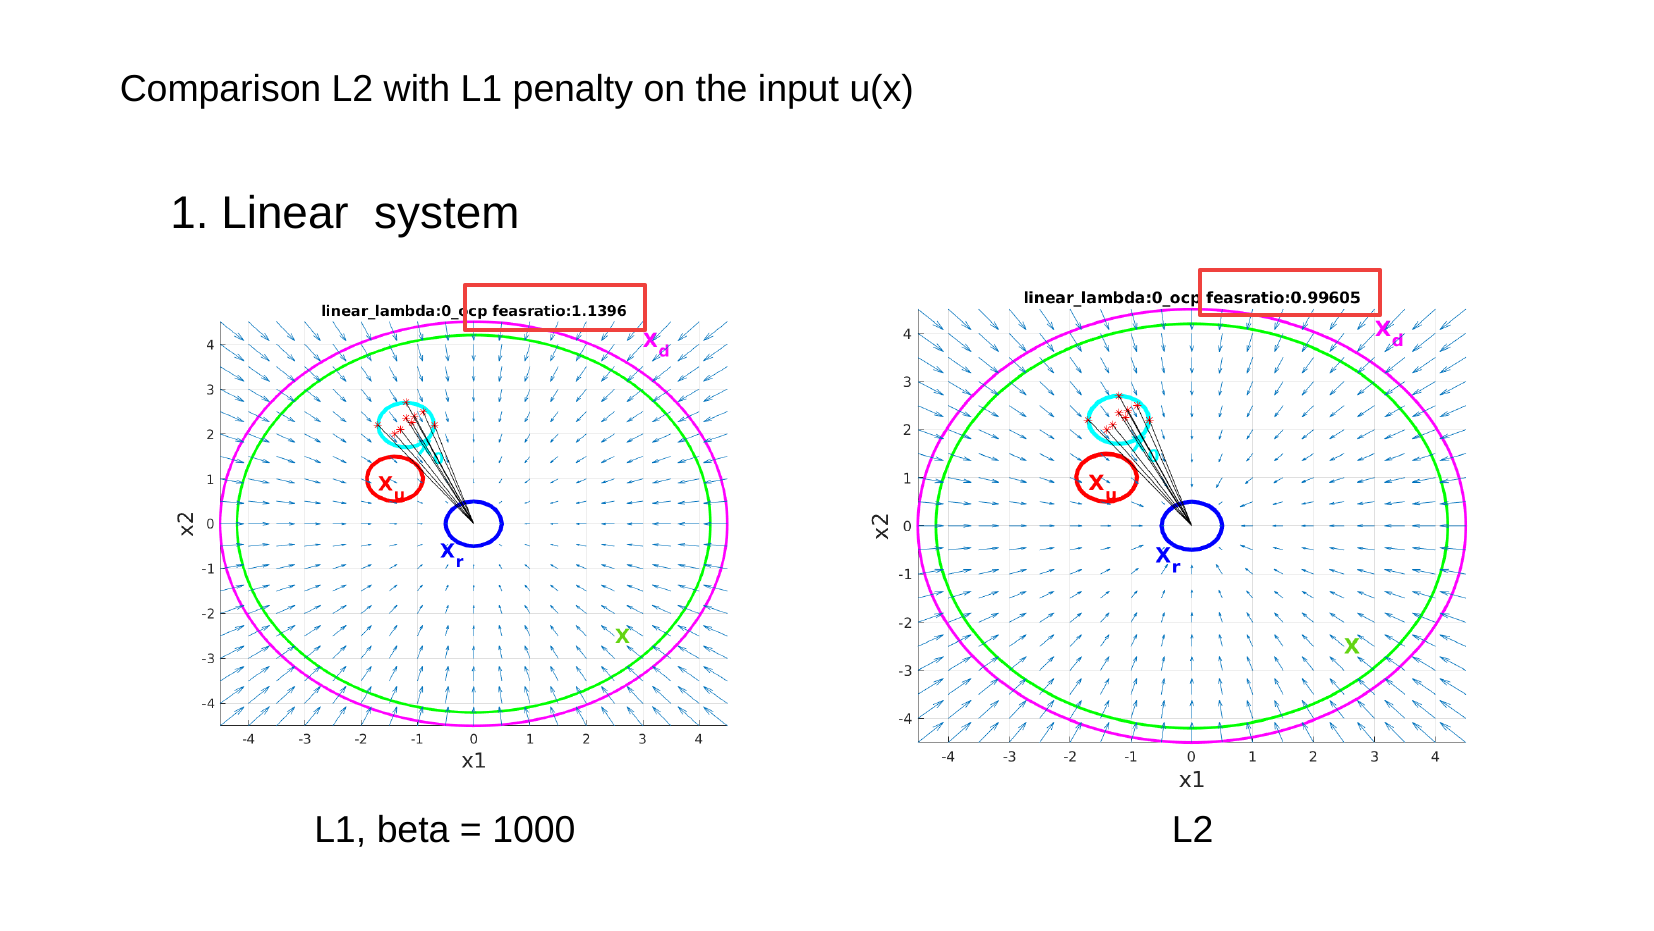

Comparison L2 with L1 penalty on the input u(x)
1. Linear system
L2
L1, beta = 1000